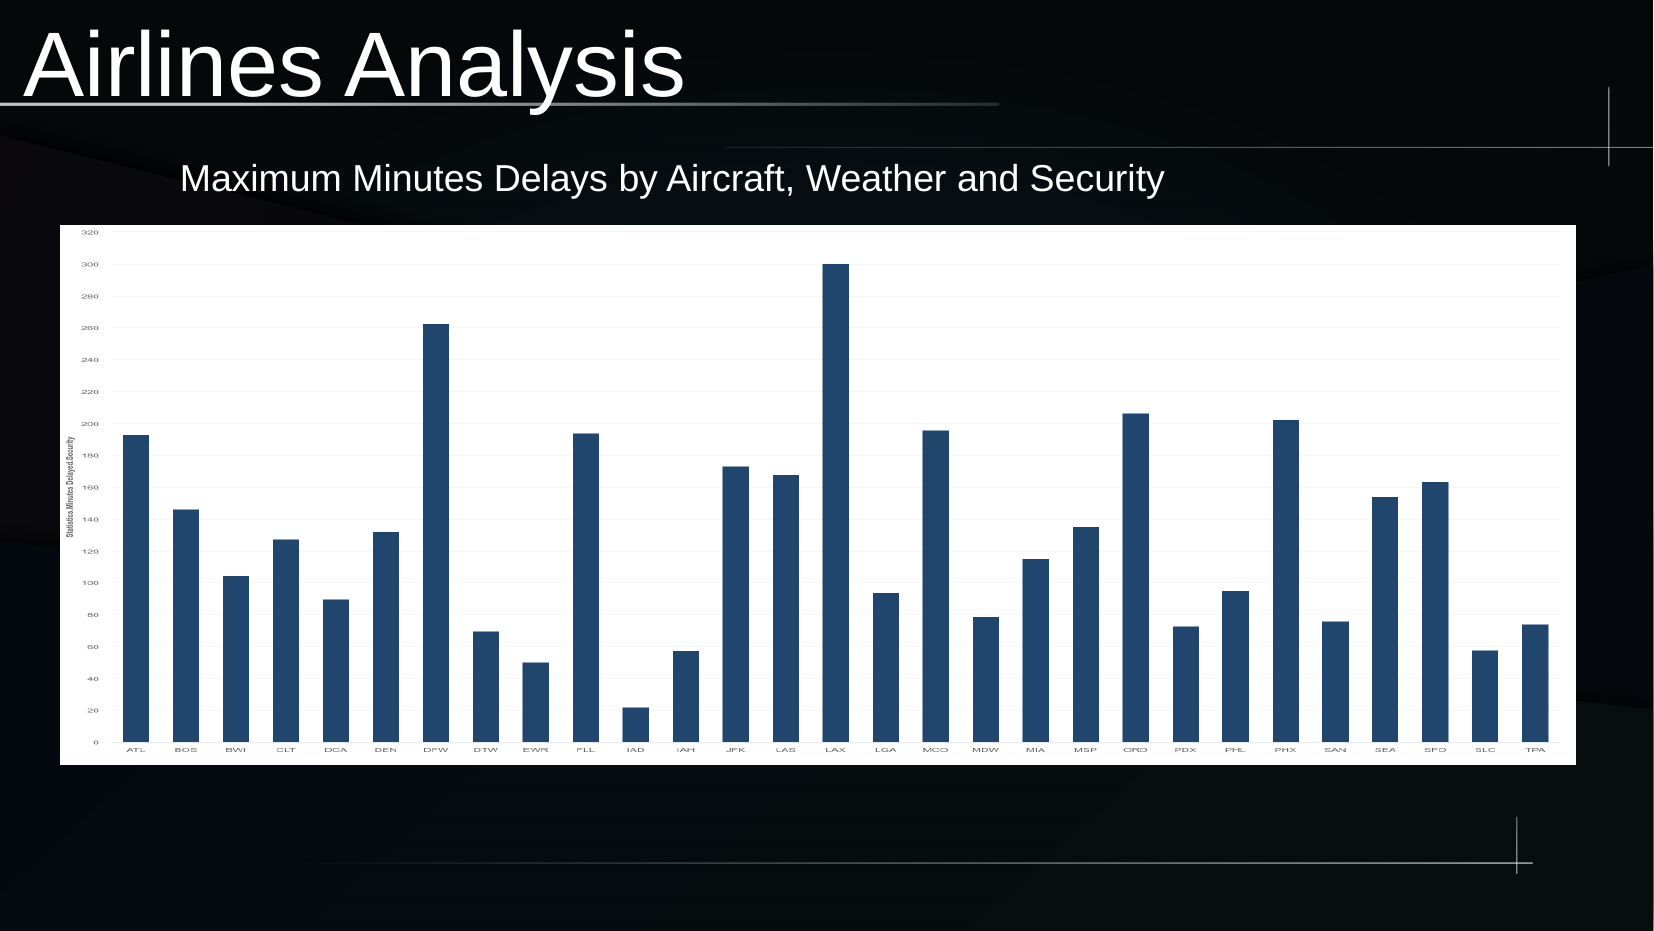

# Airlines Analysis
Maximum Minutes Delays by Aircraft, Weather and Security